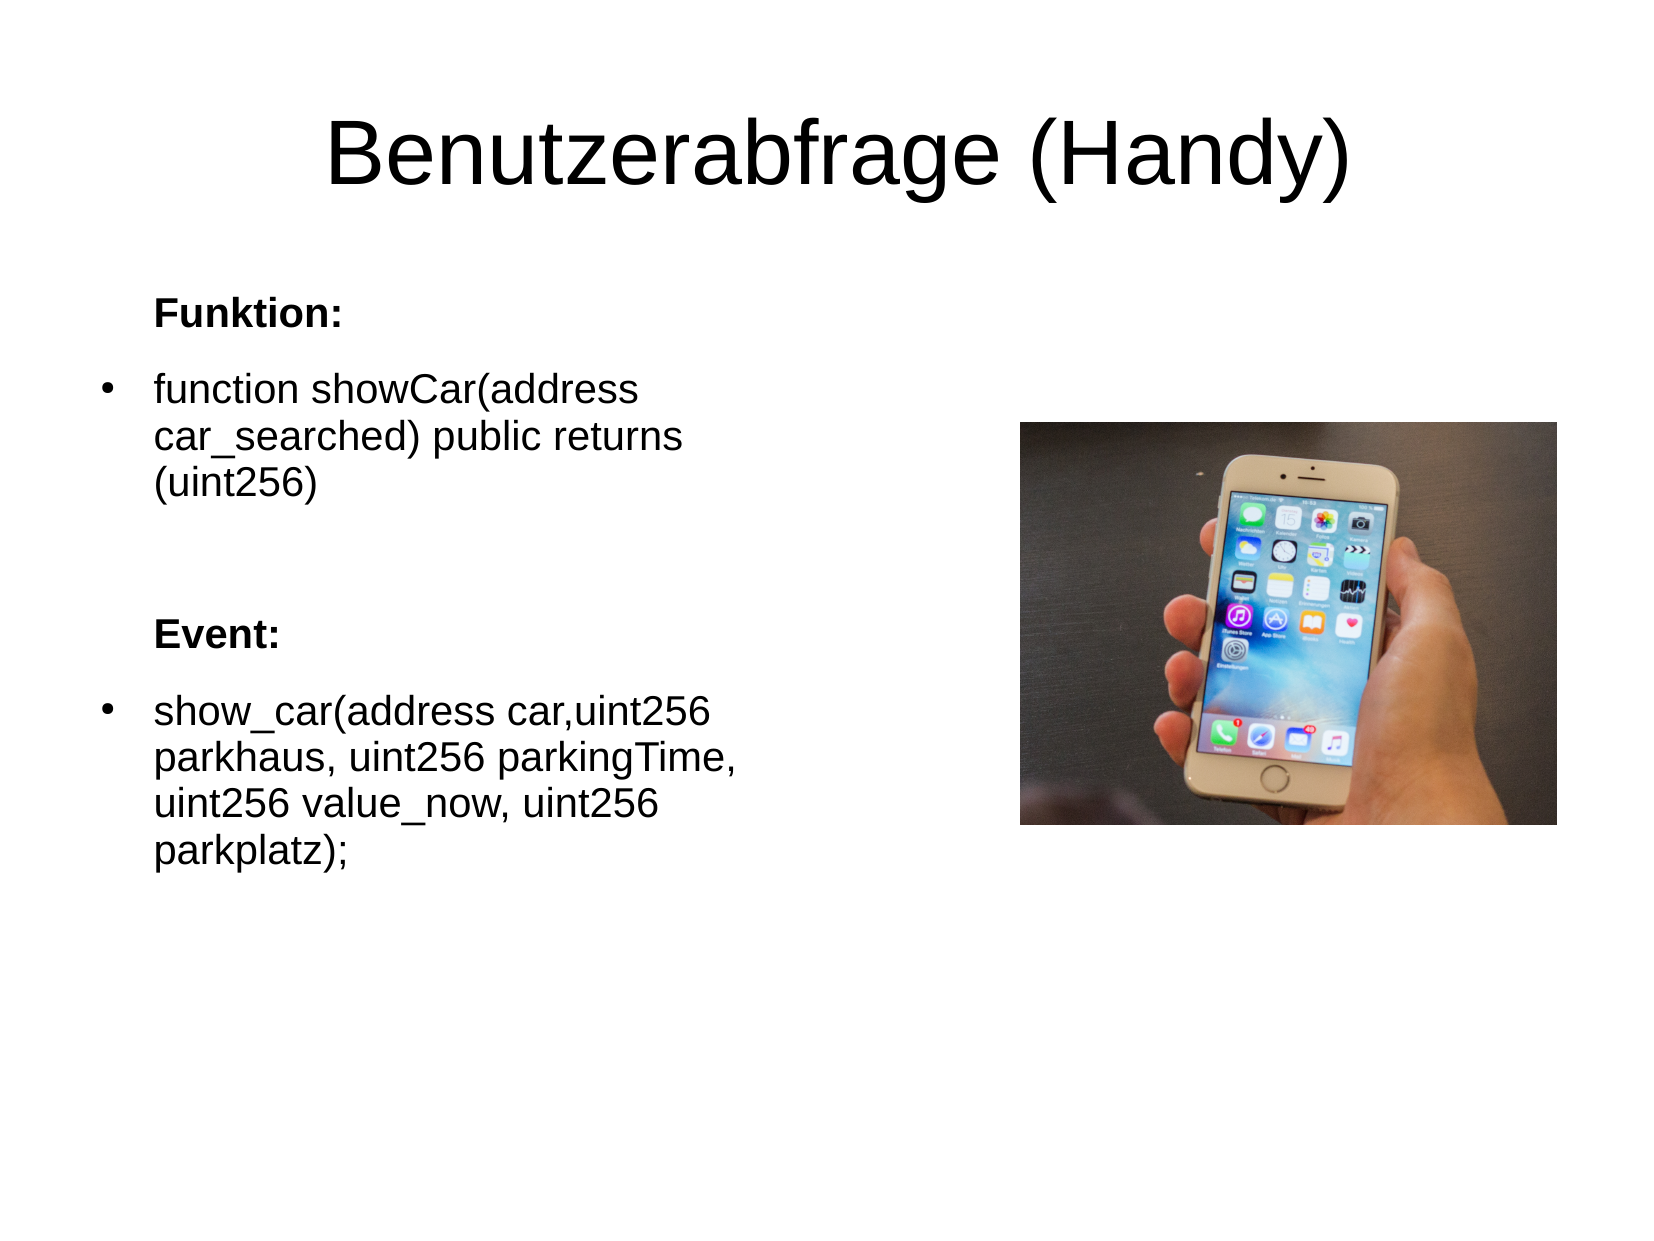

# Benutzerabfrage (Handy)
Funktion:
function showCar(address car_searched) public returns (uint256)
Event:
show_car(address car,uint256 parkhaus, uint256 parkingTime, uint256 value_now, uint256 parkplatz);